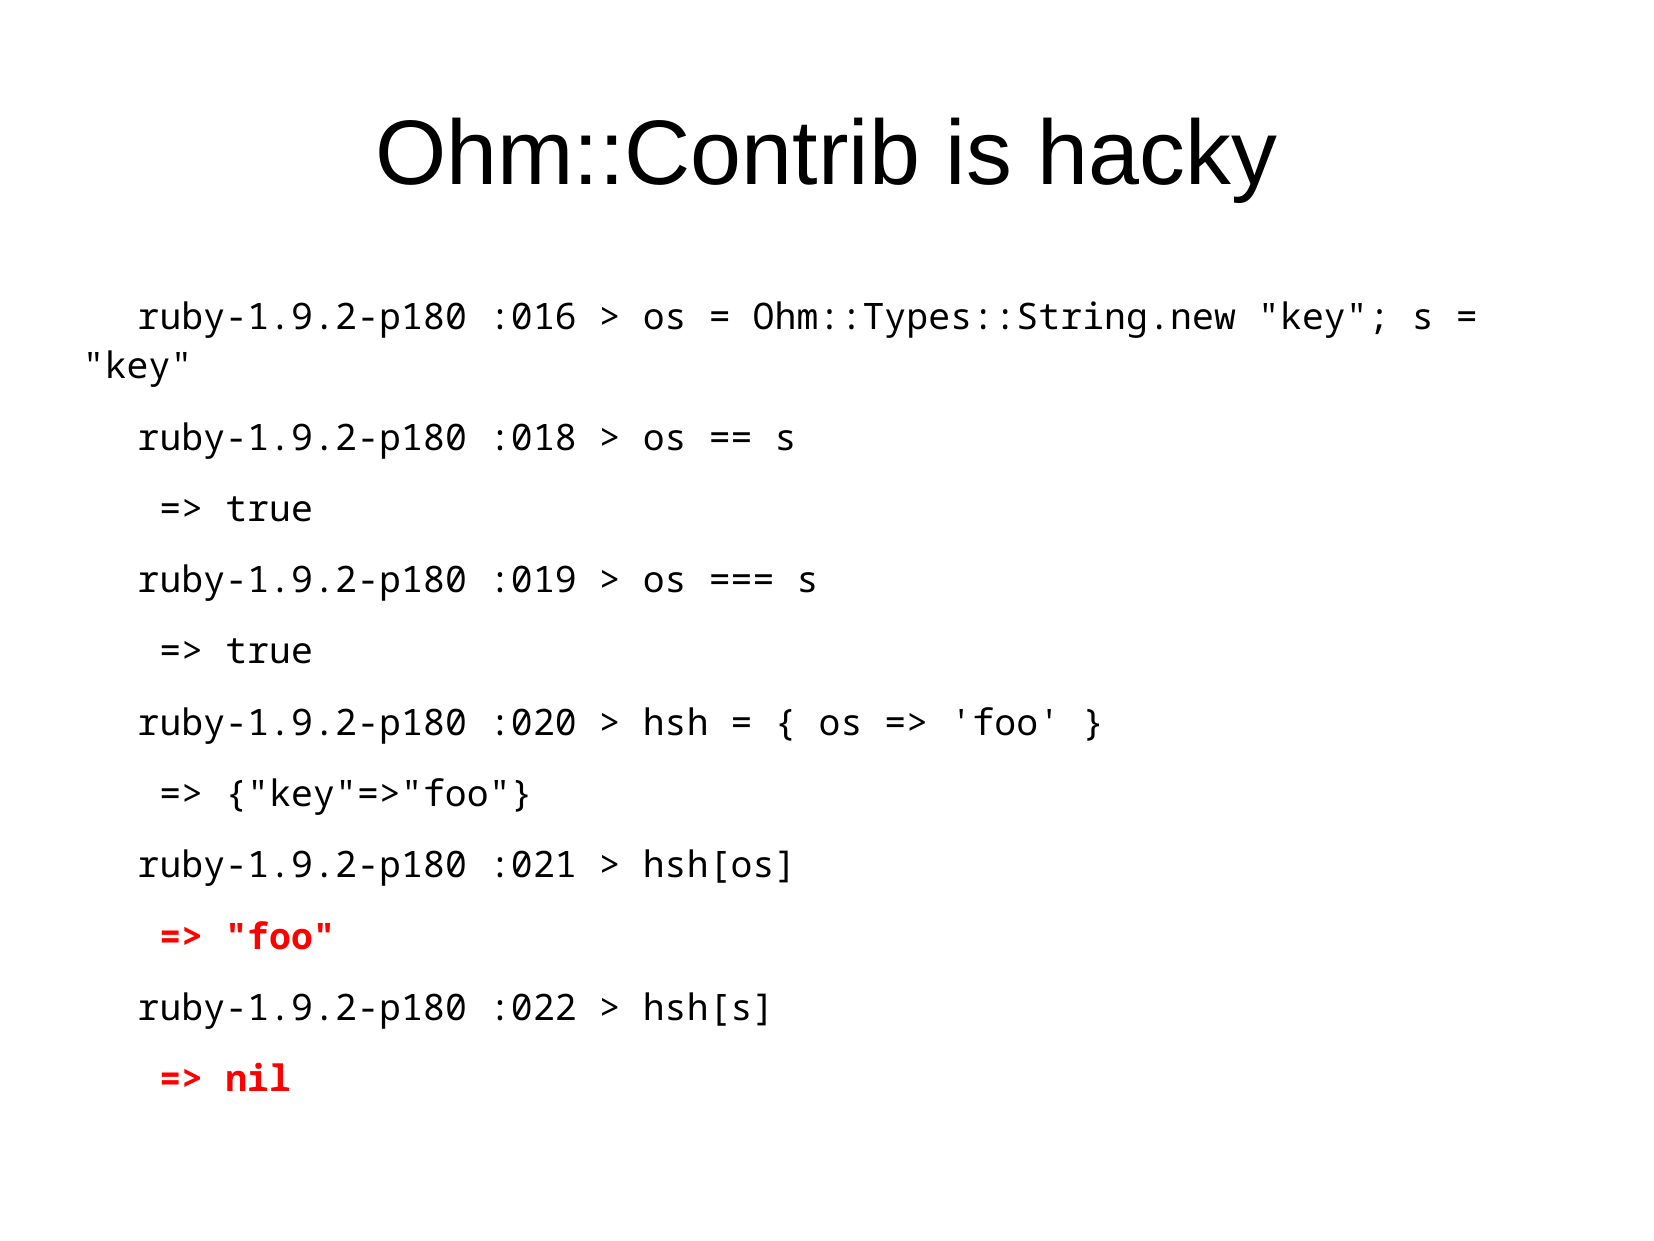

# Ohm::Contrib is hacky
 	ruby-1.9.2-p180 :016 > os = Ohm::Types::String.new "key"; s = "key"
 	ruby-1.9.2-p180 :018 > os == s
 	 => true
 	ruby-1.9.2-p180 :019 > os === s
 	 => true
 	ruby-1.9.2-p180 :020 > hsh = { os => 'foo' }
 	 => {"key"=>"foo"}
 	ruby-1.9.2-p180 :021 > hsh[os]
 	 => "foo"
 	ruby-1.9.2-p180 :022 > hsh[s]
 	 => nil